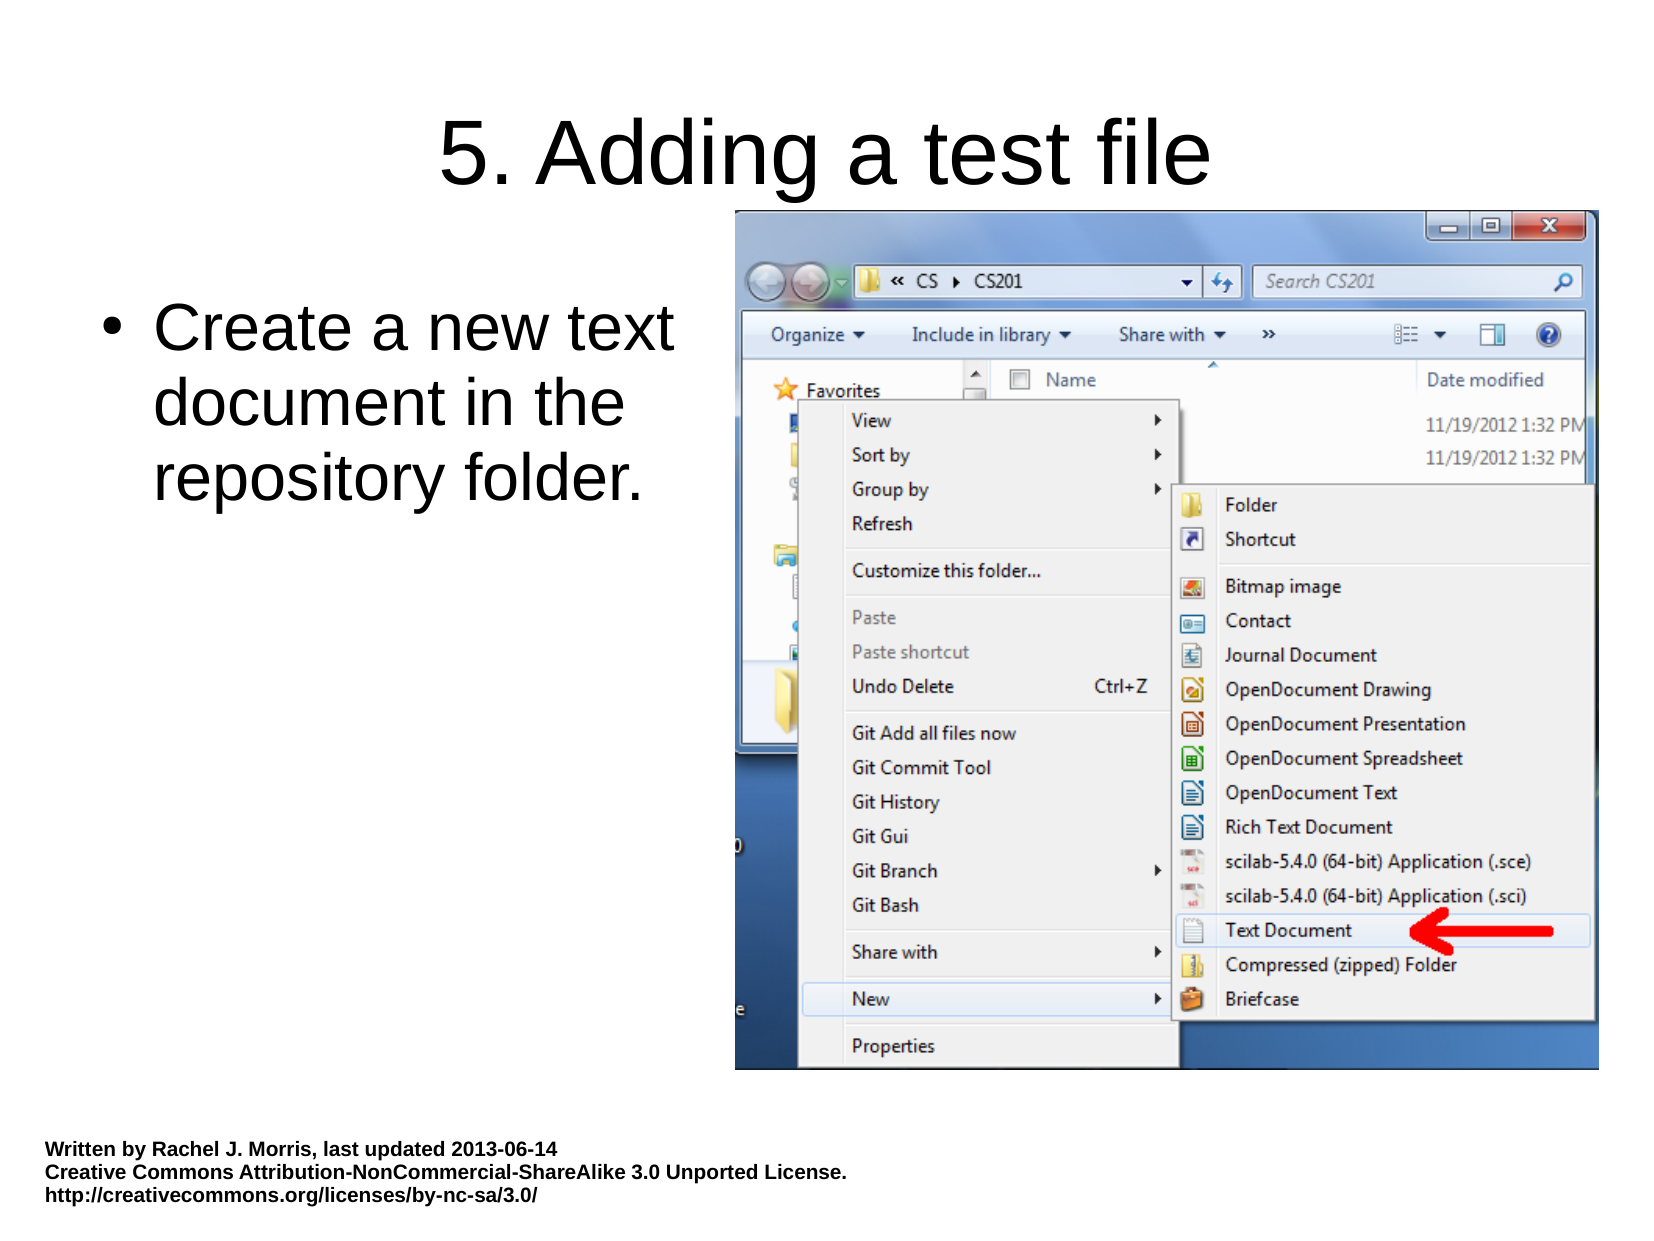

# 5. Adding a test file
Create a new text document in the repository folder.